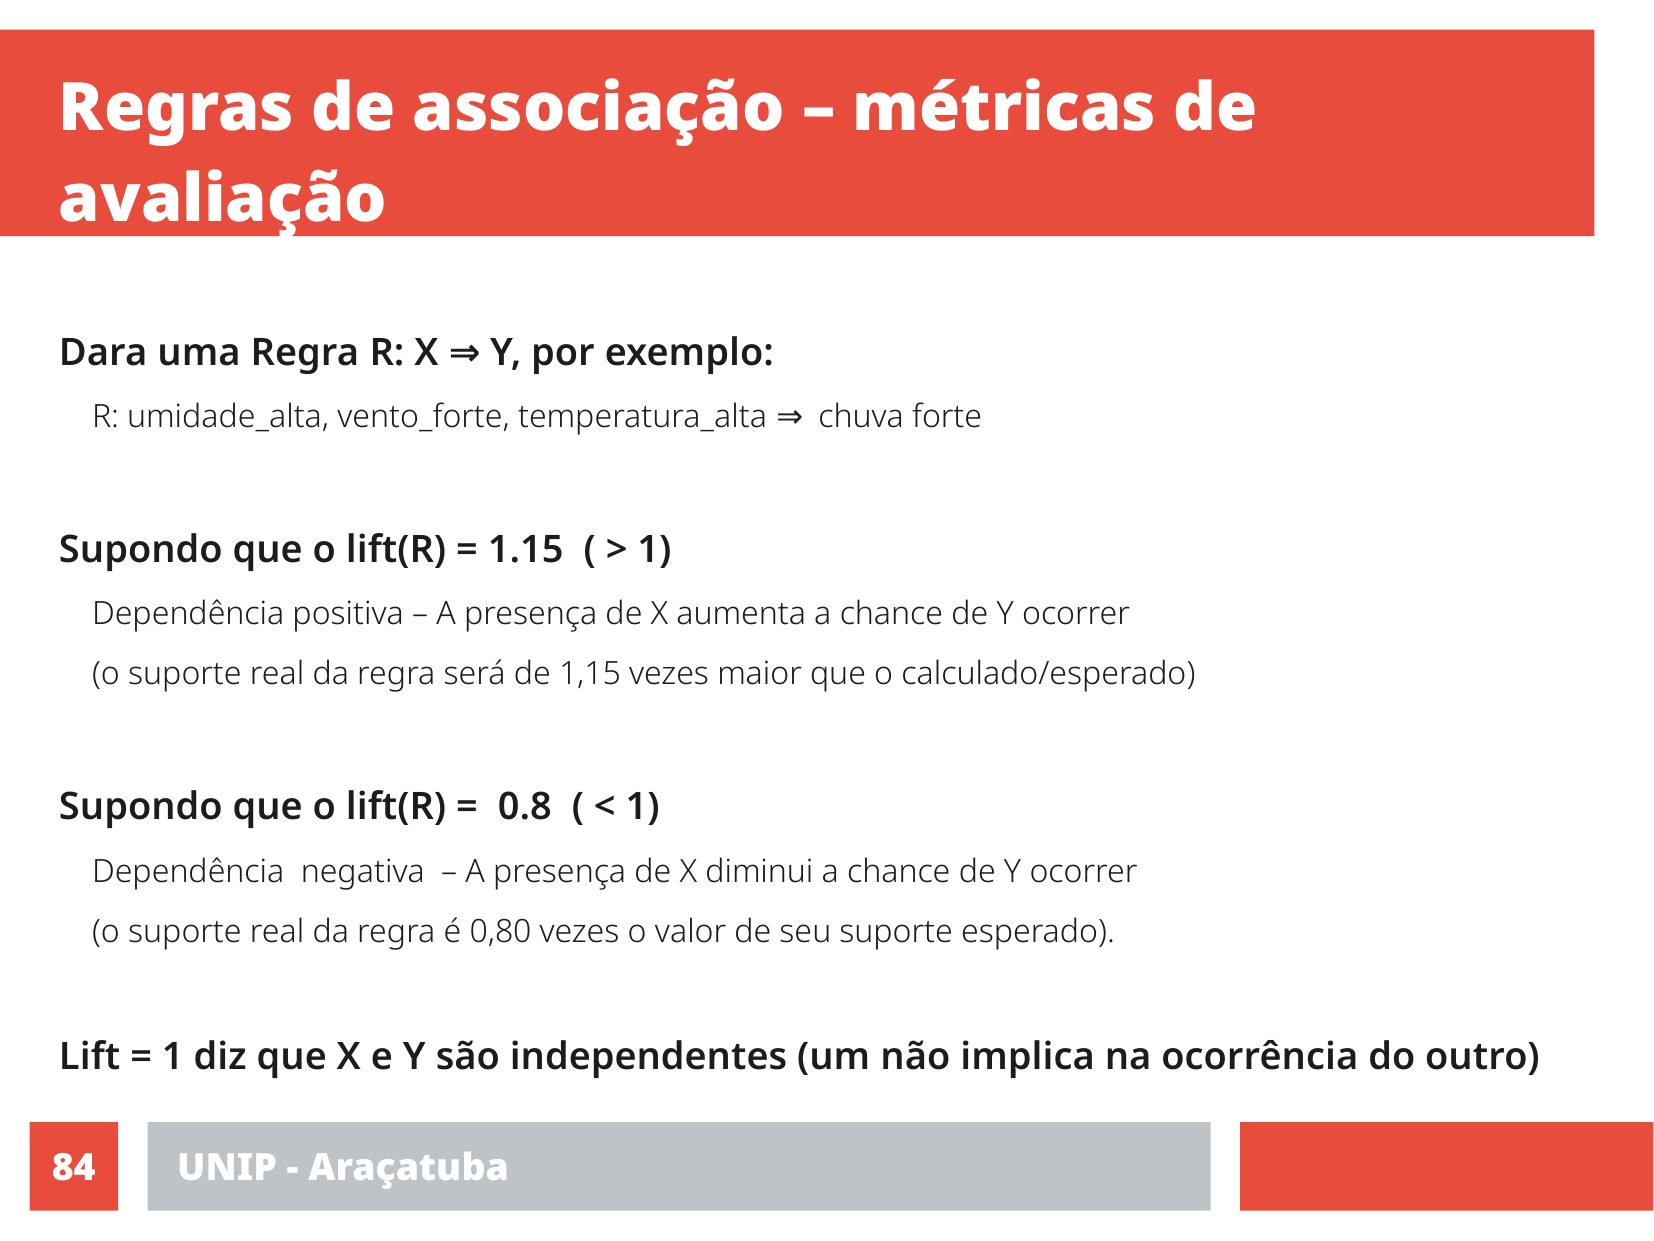

# Regras de associação – métricas de avaliação
Dara uma Regra R: X ⇒ Y, por exemplo:
R: umidade_alta, vento_forte, temperatura_alta ⇒ chuva forte
Supondo que o lift(R) = 1.15 ( > 1)
Dependência positiva – A presença de X aumenta a chance de Y ocorrer
(o suporte real da regra será de 1,15 vezes maior que o calculado/esperado)
Supondo que o lift(R) = 0.8 ( < 1)
Dependência negativa – A presença de X diminui a chance de Y ocorrer
(o suporte real da regra é 0,80 vezes o valor de seu suporte esperado).
Lift = 1 diz que X e Y são independentes (um não implica na ocorrência do outro)
84
UNIP - Araçatuba